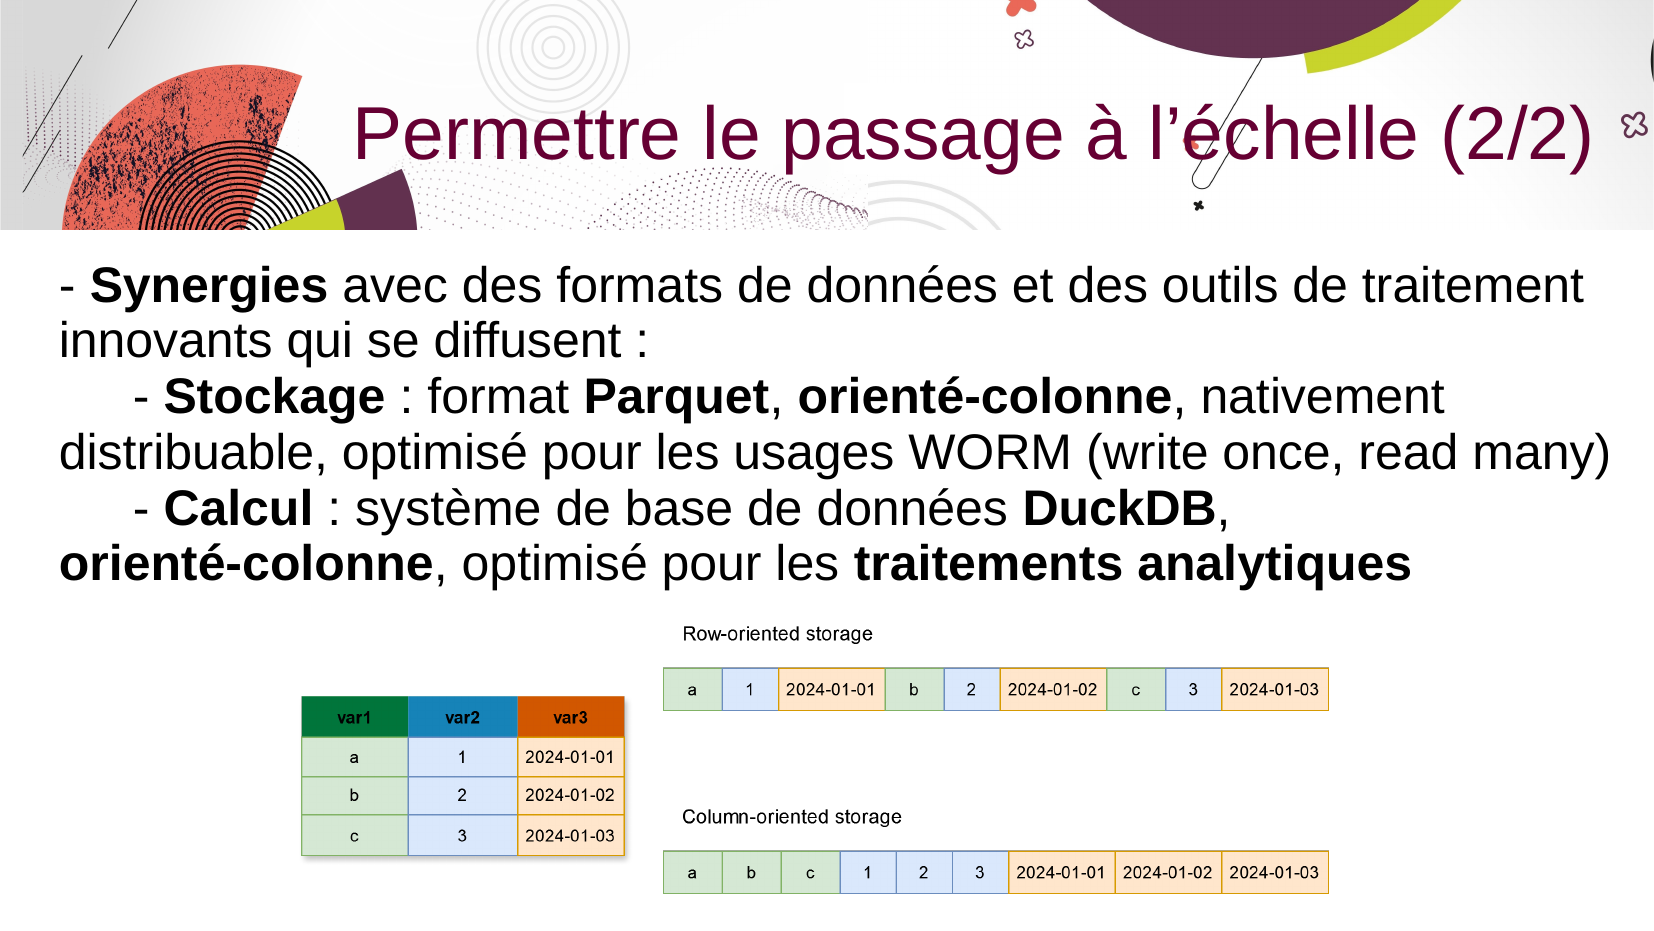

# Permettre le passage à l’échelle (2/2)
- Synergies avec des formats de données et des outils de traitement innovants qui se diffusent :
	- Stockage : format Parquet, orienté-colonne, nativement distribuable, optimisé pour les usages WORM (write once, read many)
	- Calcul : système de base de données DuckDB,
orienté-colonne, optimisé pour les traitements analytiques